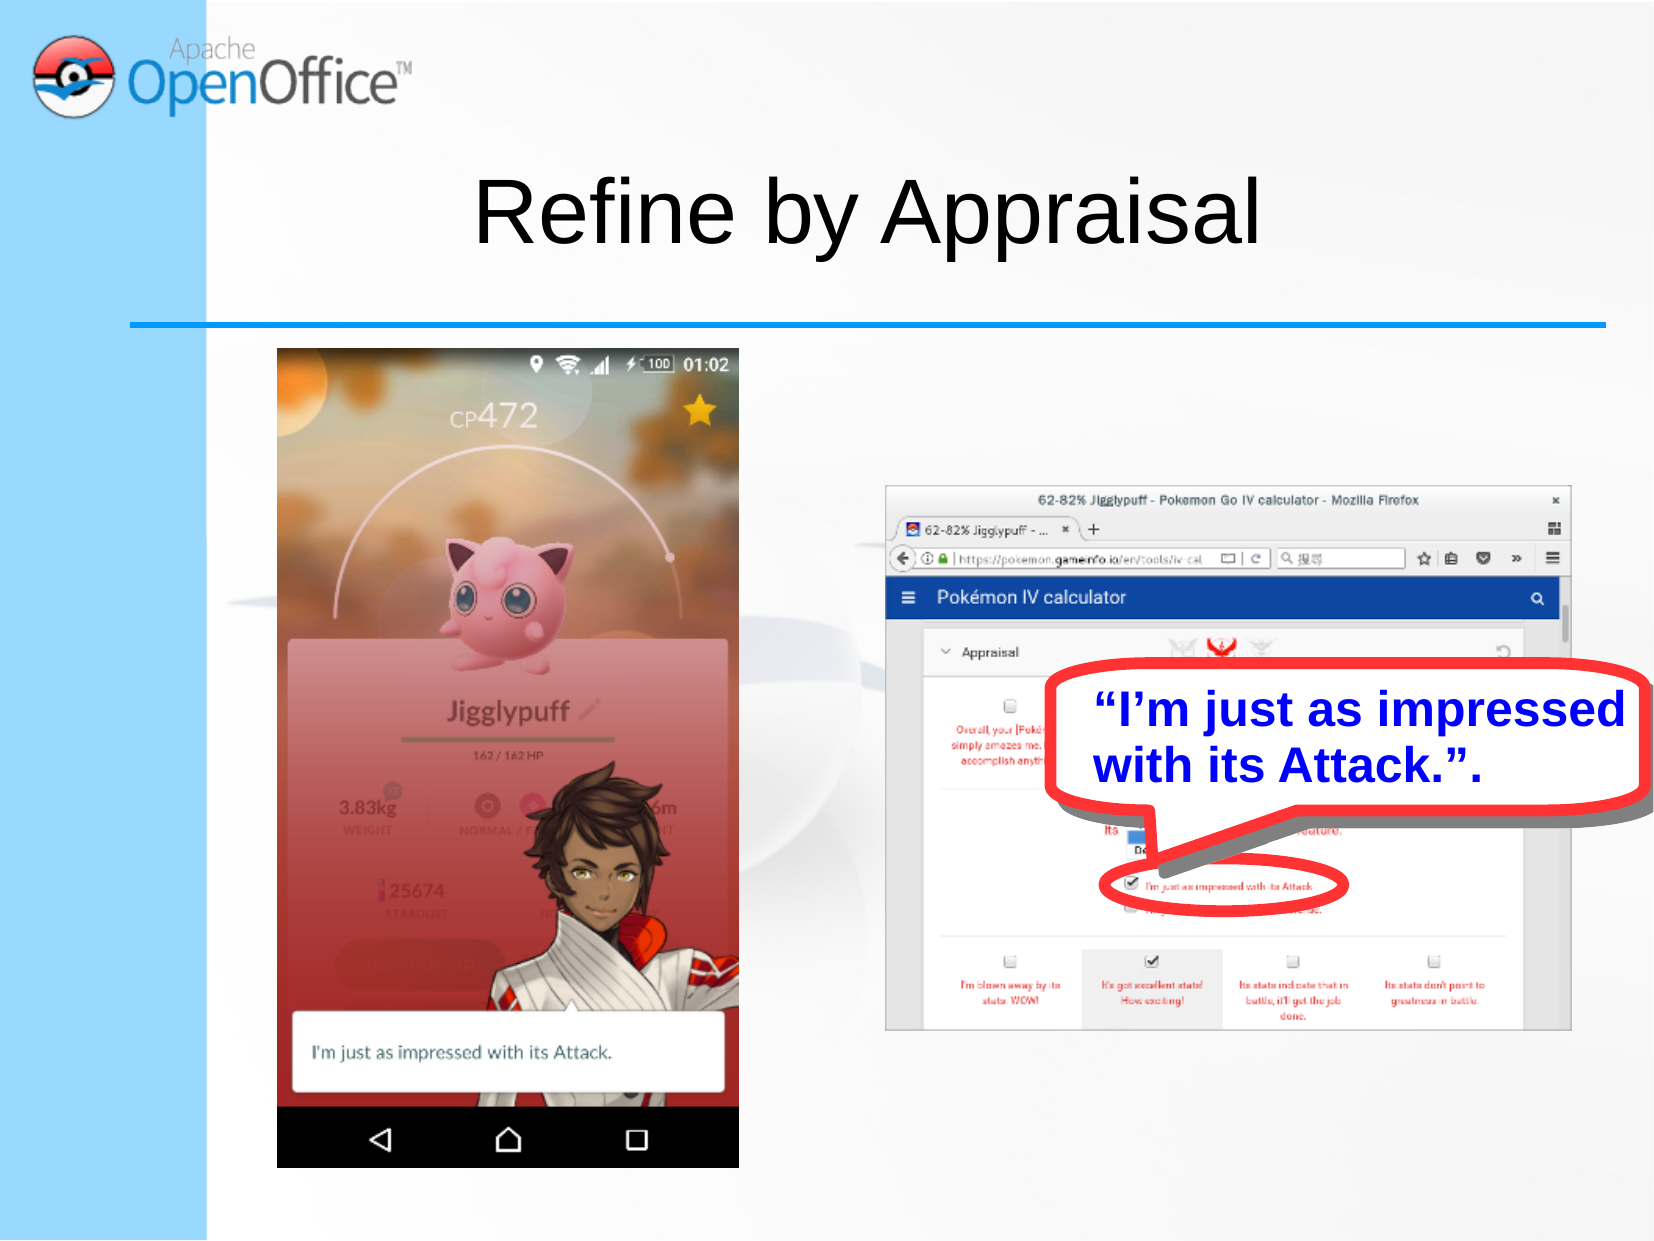

# Refine by Appraisal
“I’m just as impressed
with its Attack.”.